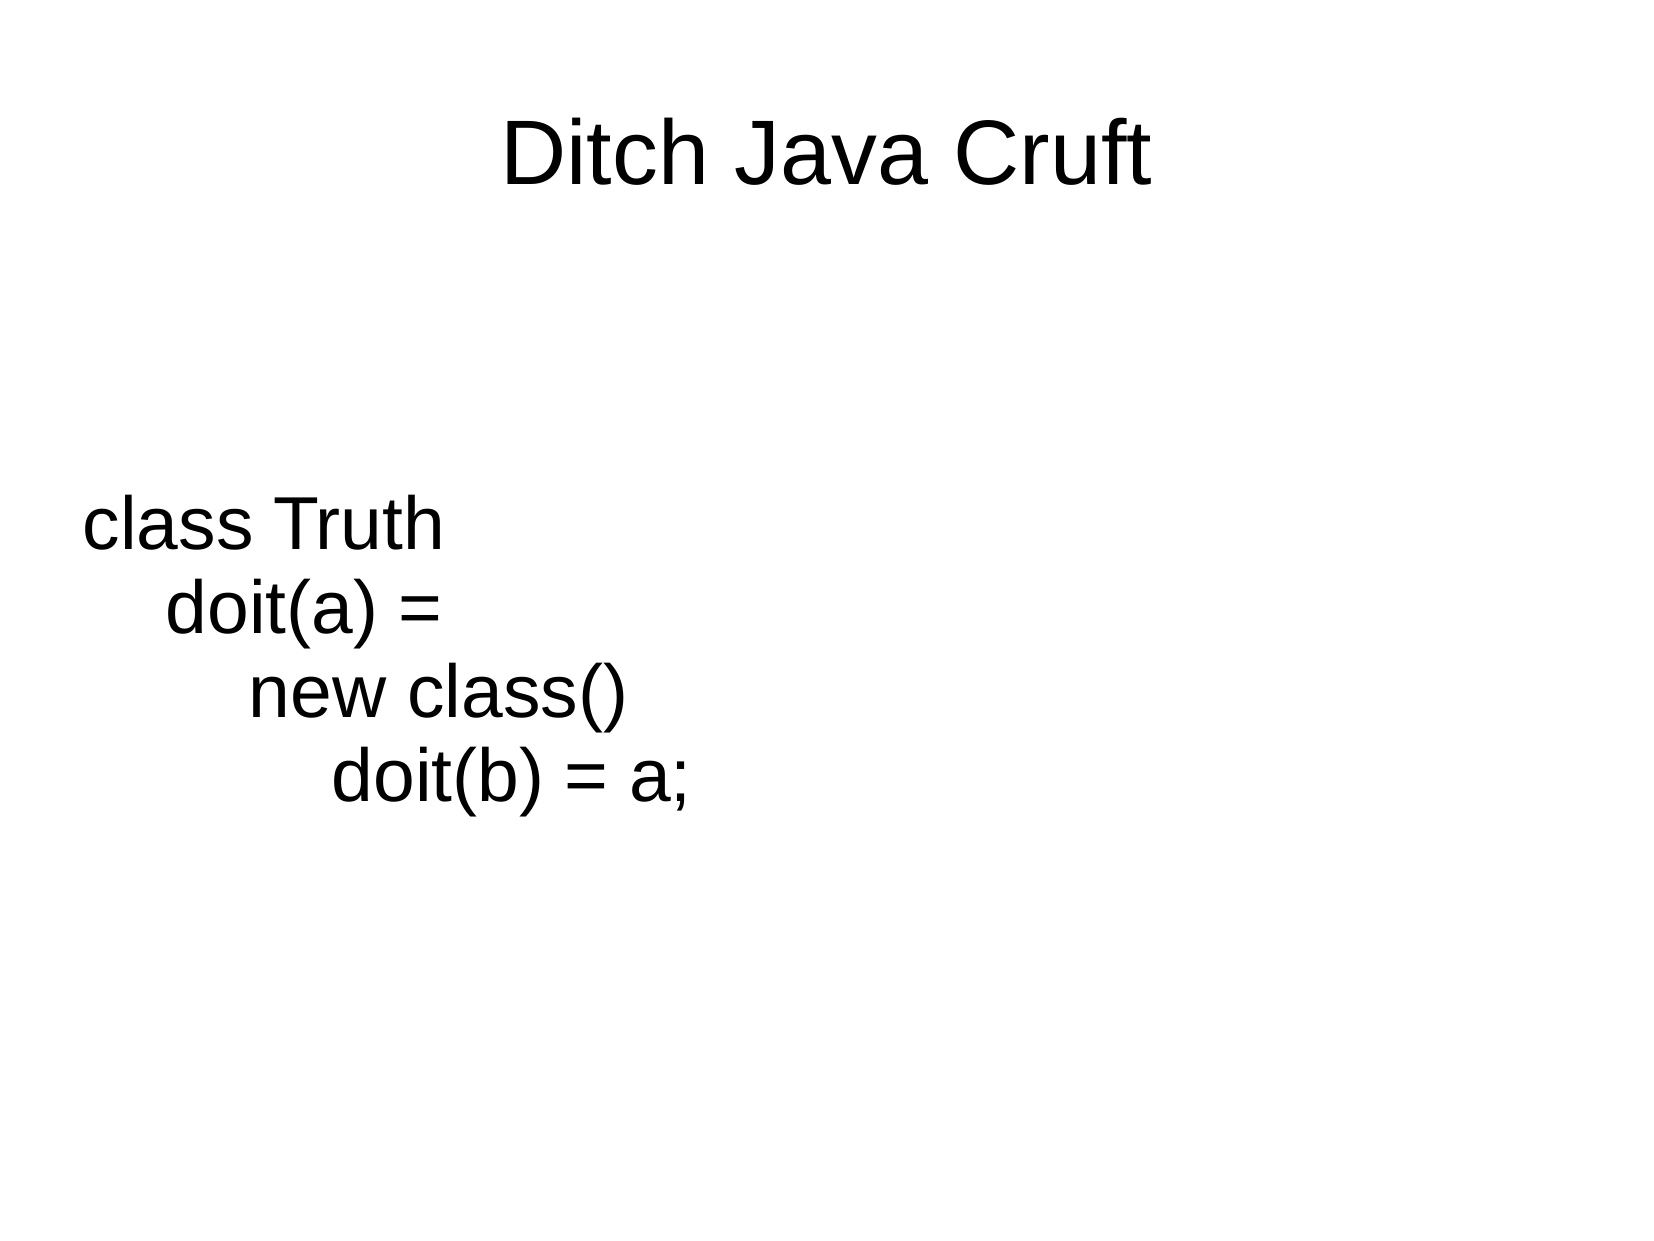

# Ditch Java Cruft
class Truth
 doit(a) =
 new class()
 doit(b) = a;